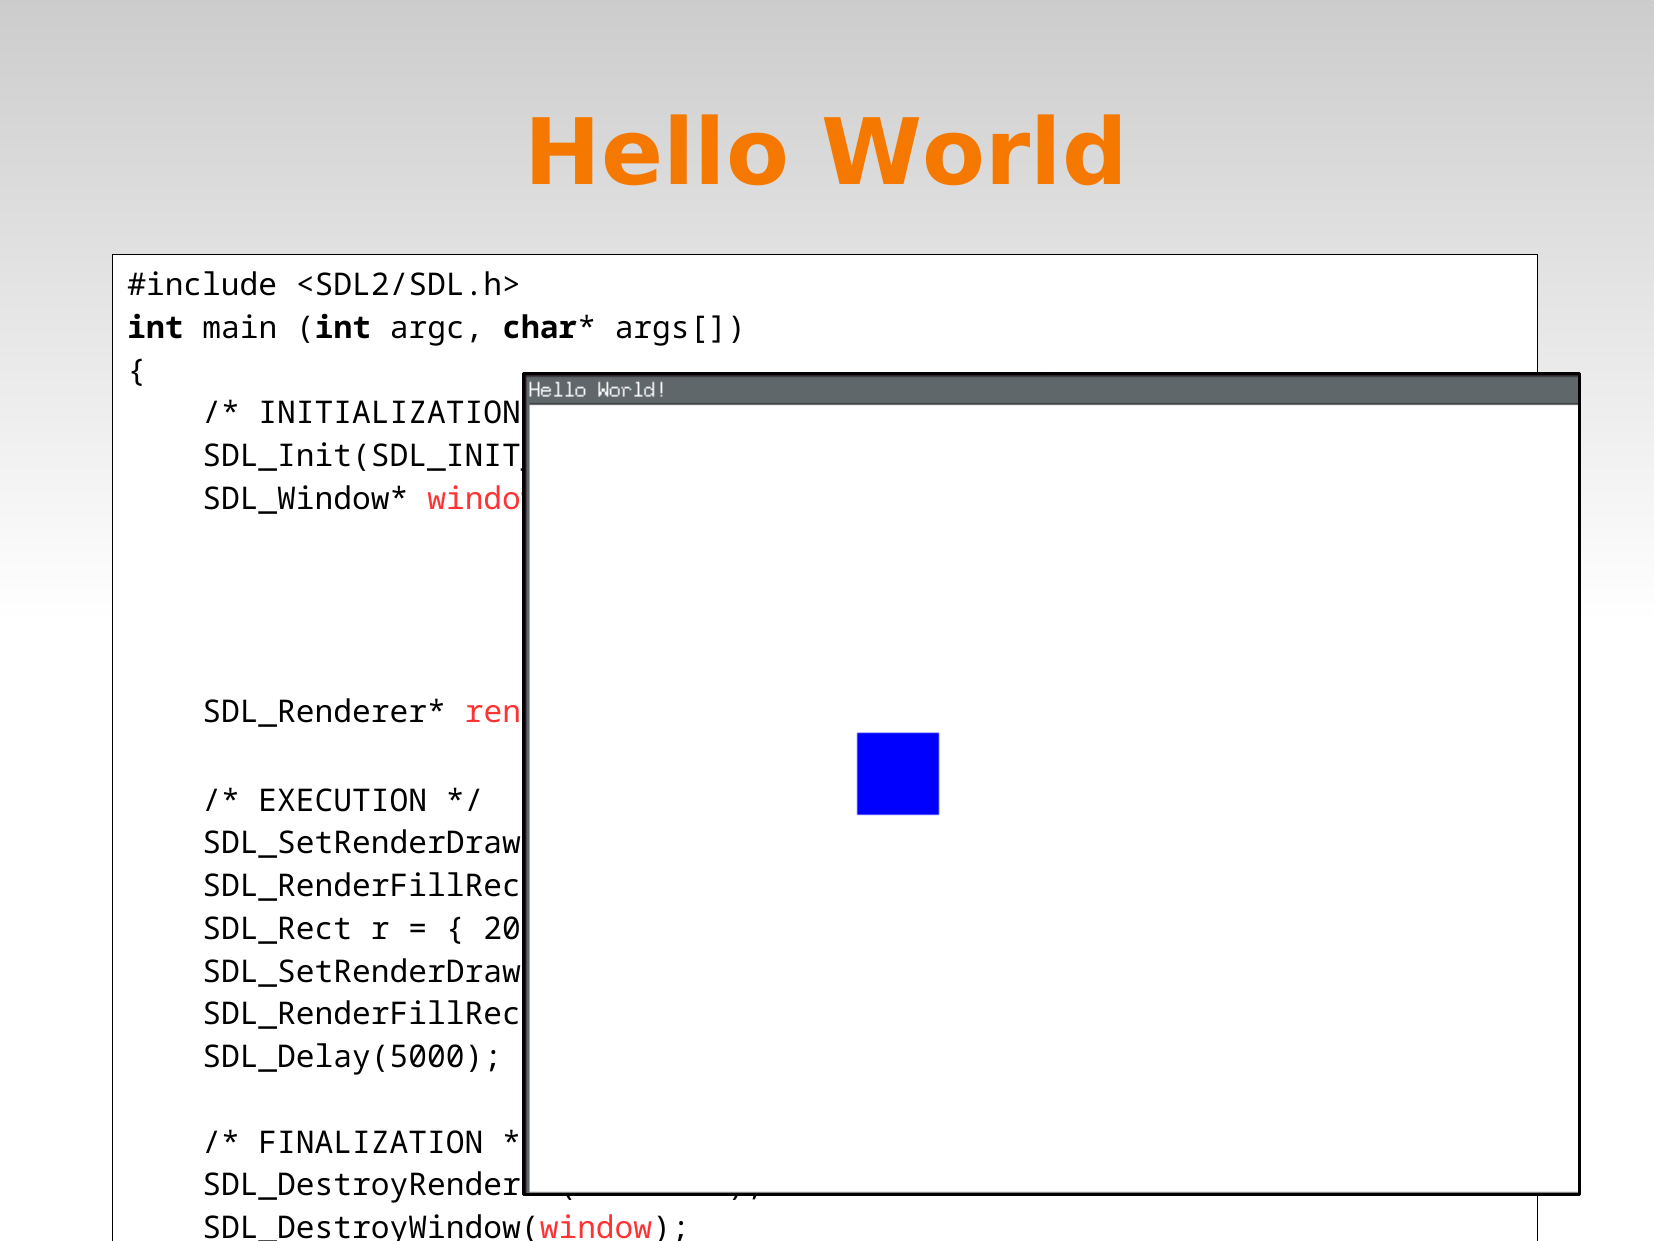

# Hello World
#include <SDL2/SDL.h>
int main (int argc, char* args[])
{
 /* INITIALIZATION */
 SDL_Init(SDL_INIT_EVERYTHING);
 SDL_Window* window = SDL_CreateWindow("Hello World!",
 SDL_WINDOWPOS_UNDEFINED,
 SDL_WINDOWPOS_UNDEFINED,
 640, 480, SDL_WINDOW_SHOWN
 );
 SDL_Renderer* renderer = SDL_CreateRenderer(window, -1, 0);
 /* EXECUTION */
 SDL_SetRenderDrawColor(renderer, 0xFF,0xFF,0xFF,0x00);
 SDL_RenderFillRect(renderer, NULL);
 SDL_Rect r = { 200,200, 50, 50 };
 SDL_SetRenderDrawColor(renderer, 0x00,0x00,0xFF,0x00);
 SDL_RenderFillRect(renderer, &r);
 SDL_Delay(5000);
 /* FINALIZATION */
 SDL_DestroyRenderer(renderer);
 SDL_DestroyWindow(window);
 SDL_Quit();
}